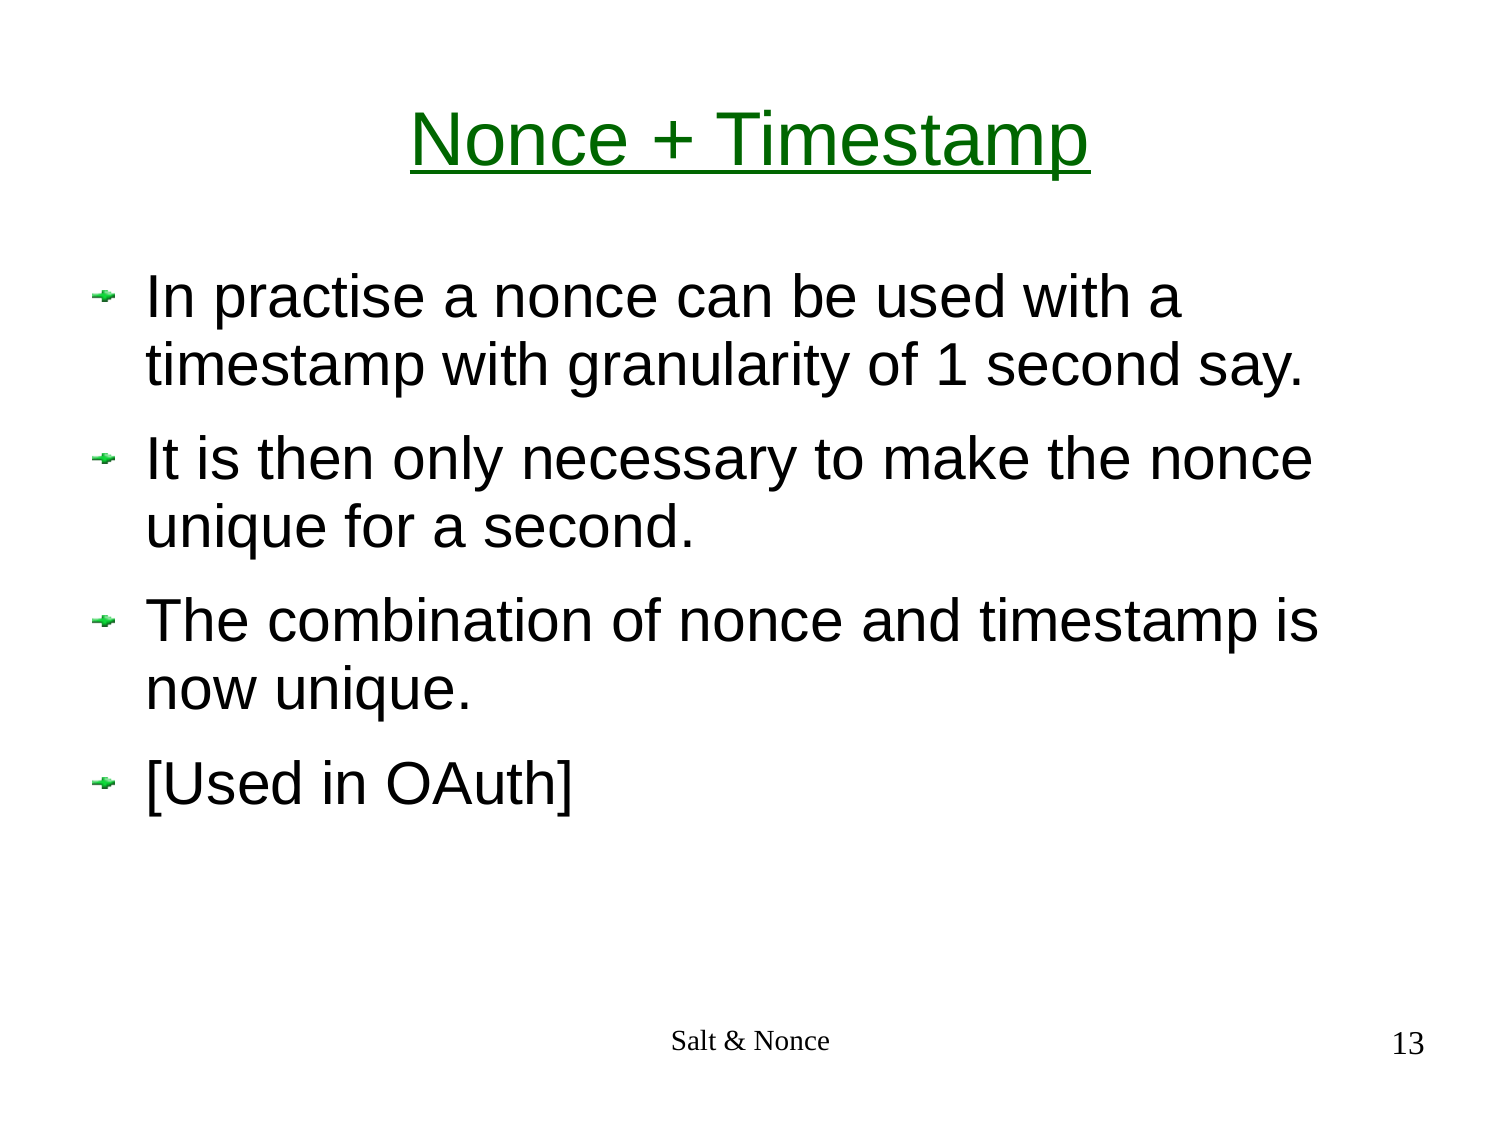

# Nonce + Timestamp
In practise a nonce can be used with a timestamp with granularity of 1 second say.
It is then only necessary to make the nonce unique for a second.
The combination of nonce and timestamp is now unique.
[Used in OAuth]
Salt & Nonce
13